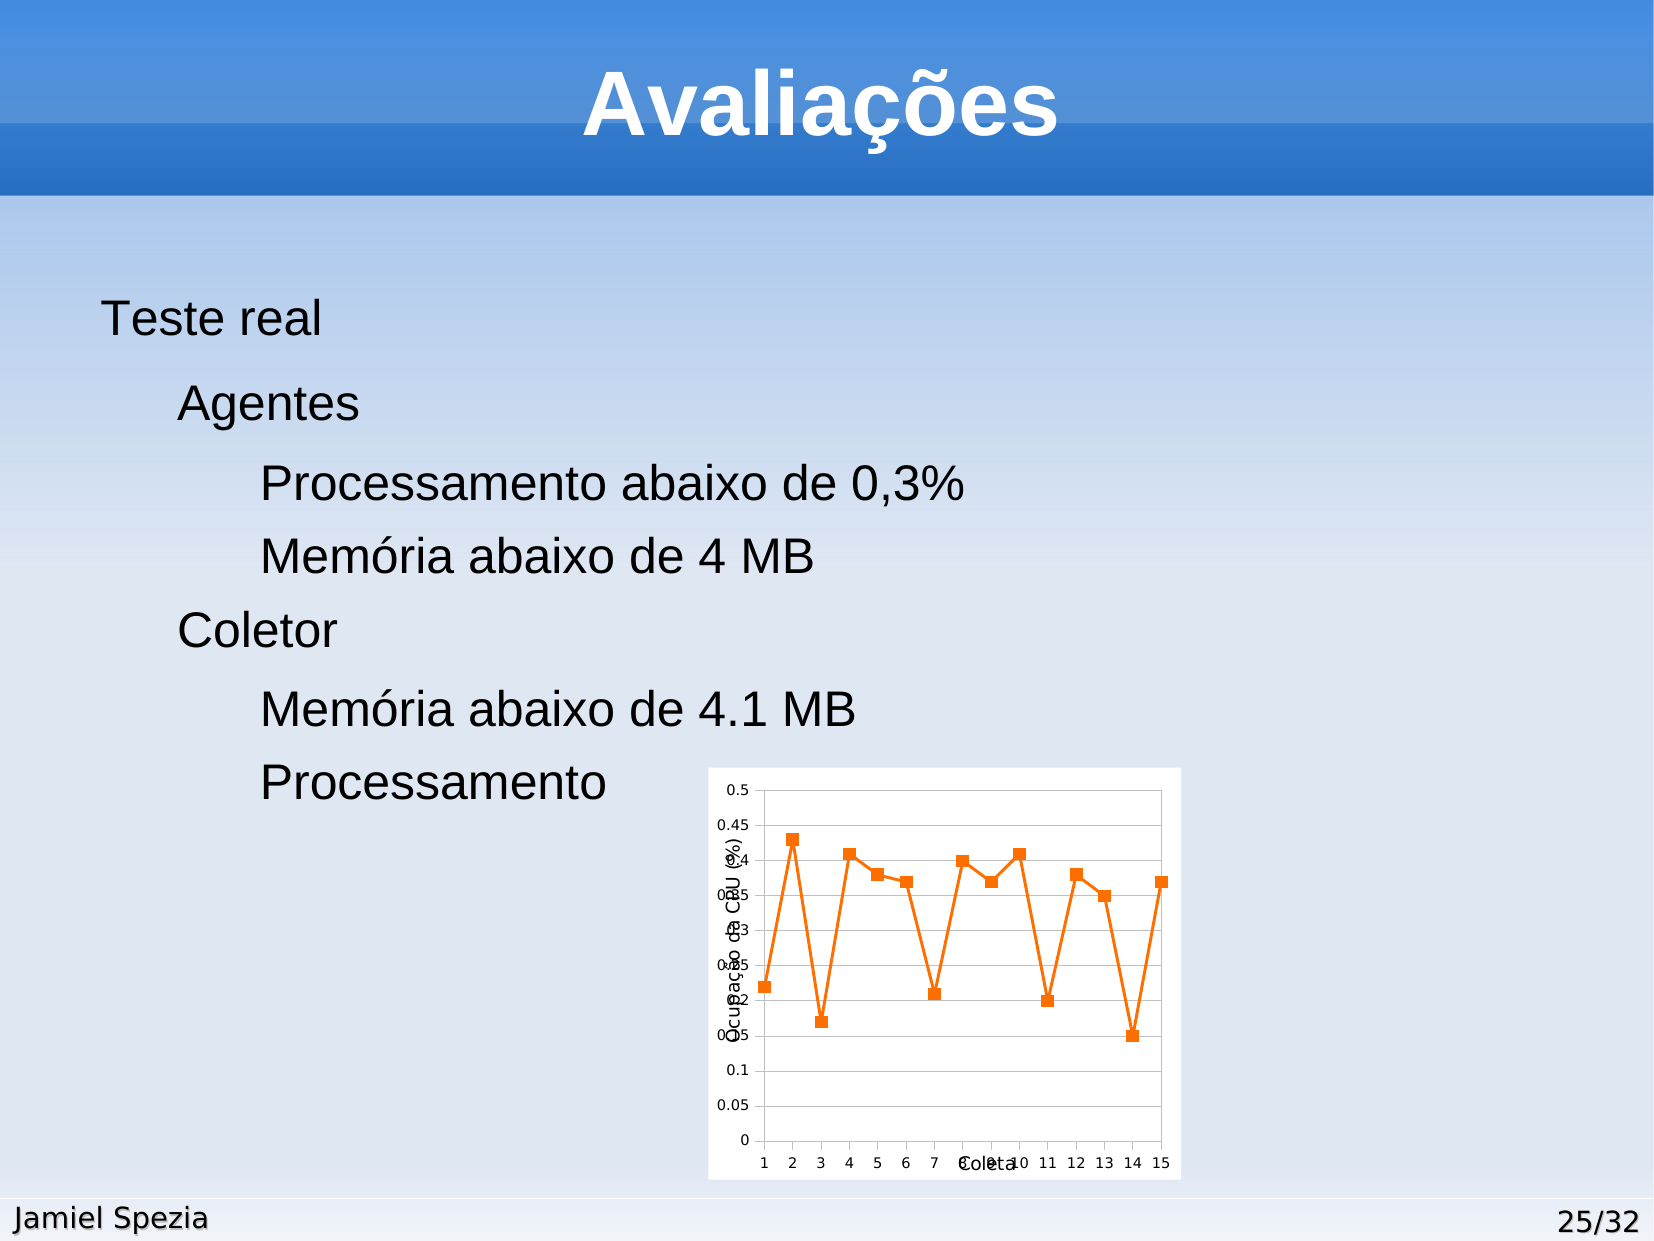

# Avaliações
Teste real
Agentes
Processamento abaixo de 0,3%
Memória abaixo de 4 MB
Coletor
Memória abaixo de 4.1 MB
Processamento
### Chart
| Category | Coluna C |
|---|---|
| 1 | 0.22 |
| 2 | 0.43 |
| 3 | 0.17 |
| 4 | 0.41 |
| 5 | 0.38 |
| 6 | 0.37 |
| 7 | 0.21 |
| 8 | 0.4 |
| 9 | 0.37 |
| 10 | 0.41 |
| 11 | 0.2 |
| 12 | 0.38 |
| 13 | 0.35 |
| 14 | 0.15 |
| 15 | 0.37 |